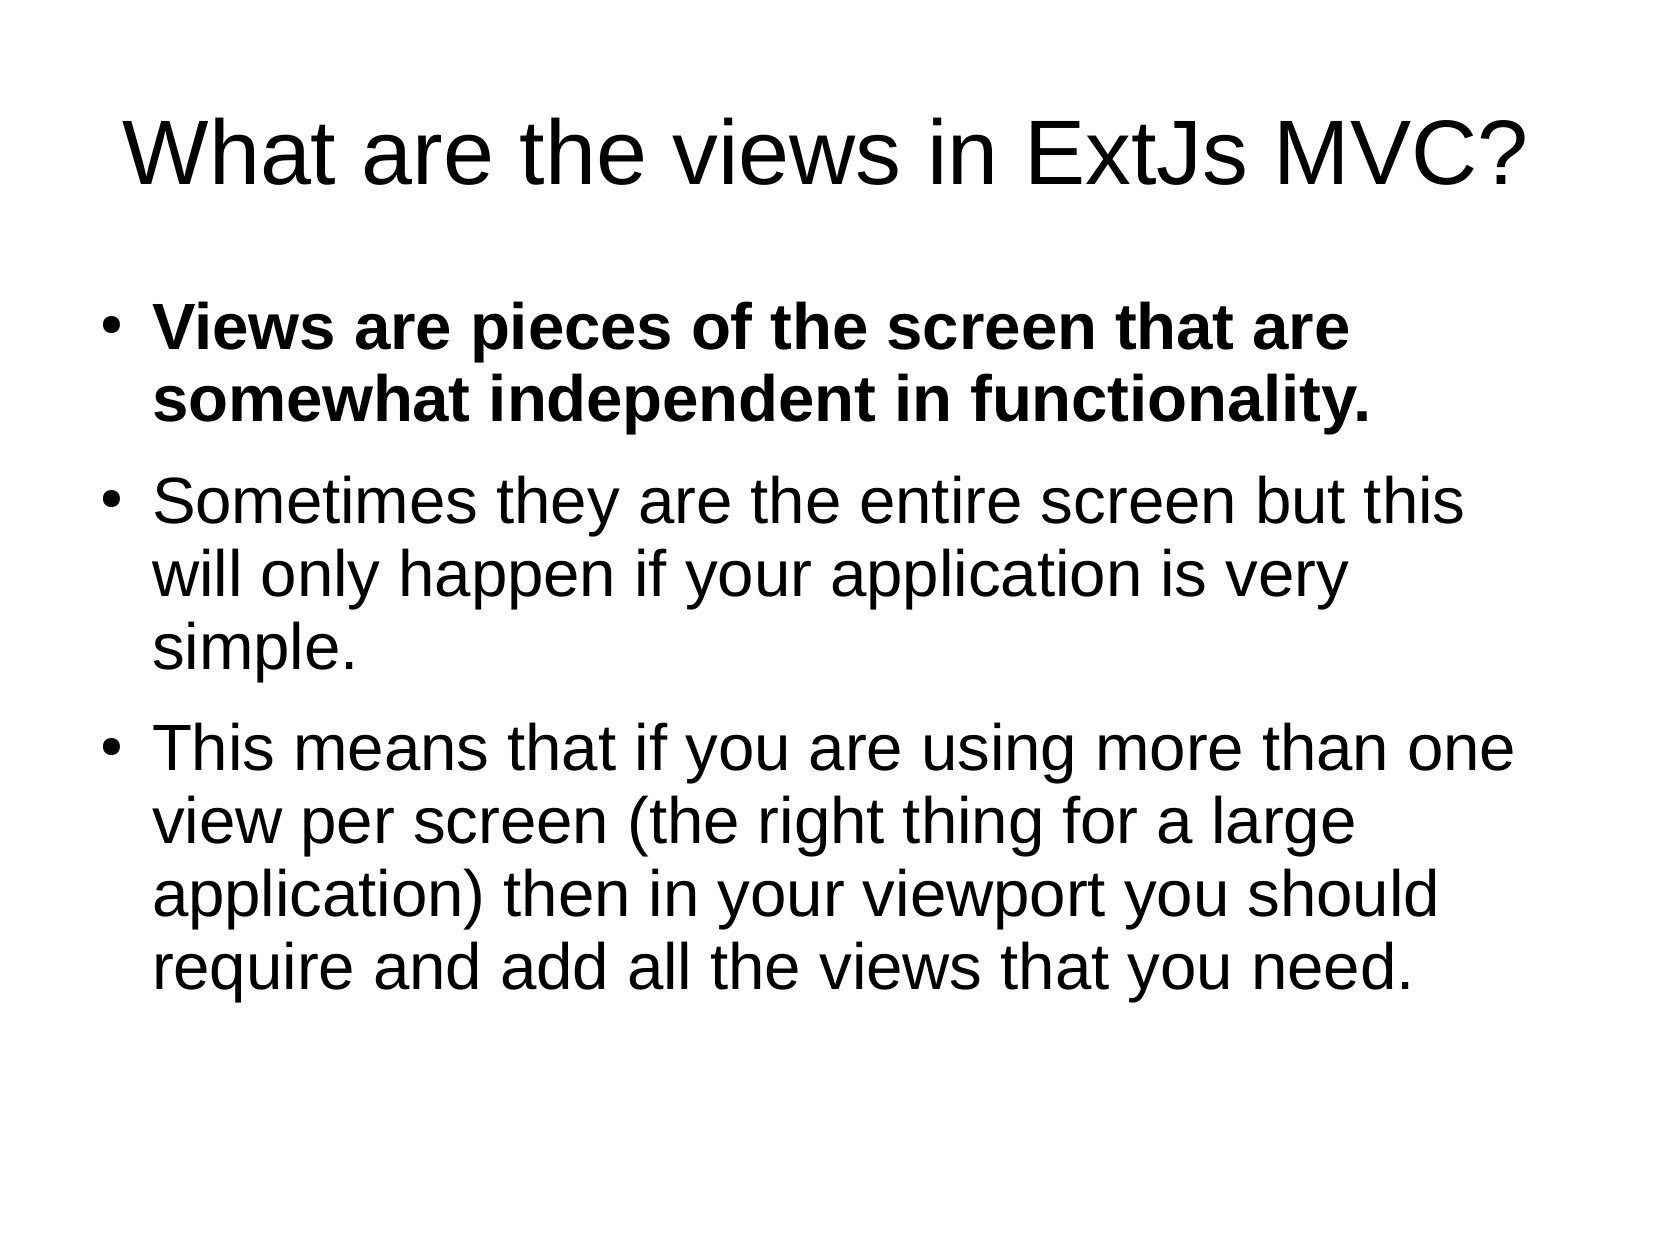

# What are the views in ExtJs MVC?
Views are pieces of the screen that are somewhat independent in functionality.
Sometimes they are the entire screen but this will only happen if your application is very simple.
This means that if you are using more than one view per screen (the right thing for a large application) then in your viewport you should require and add all the views that you need.